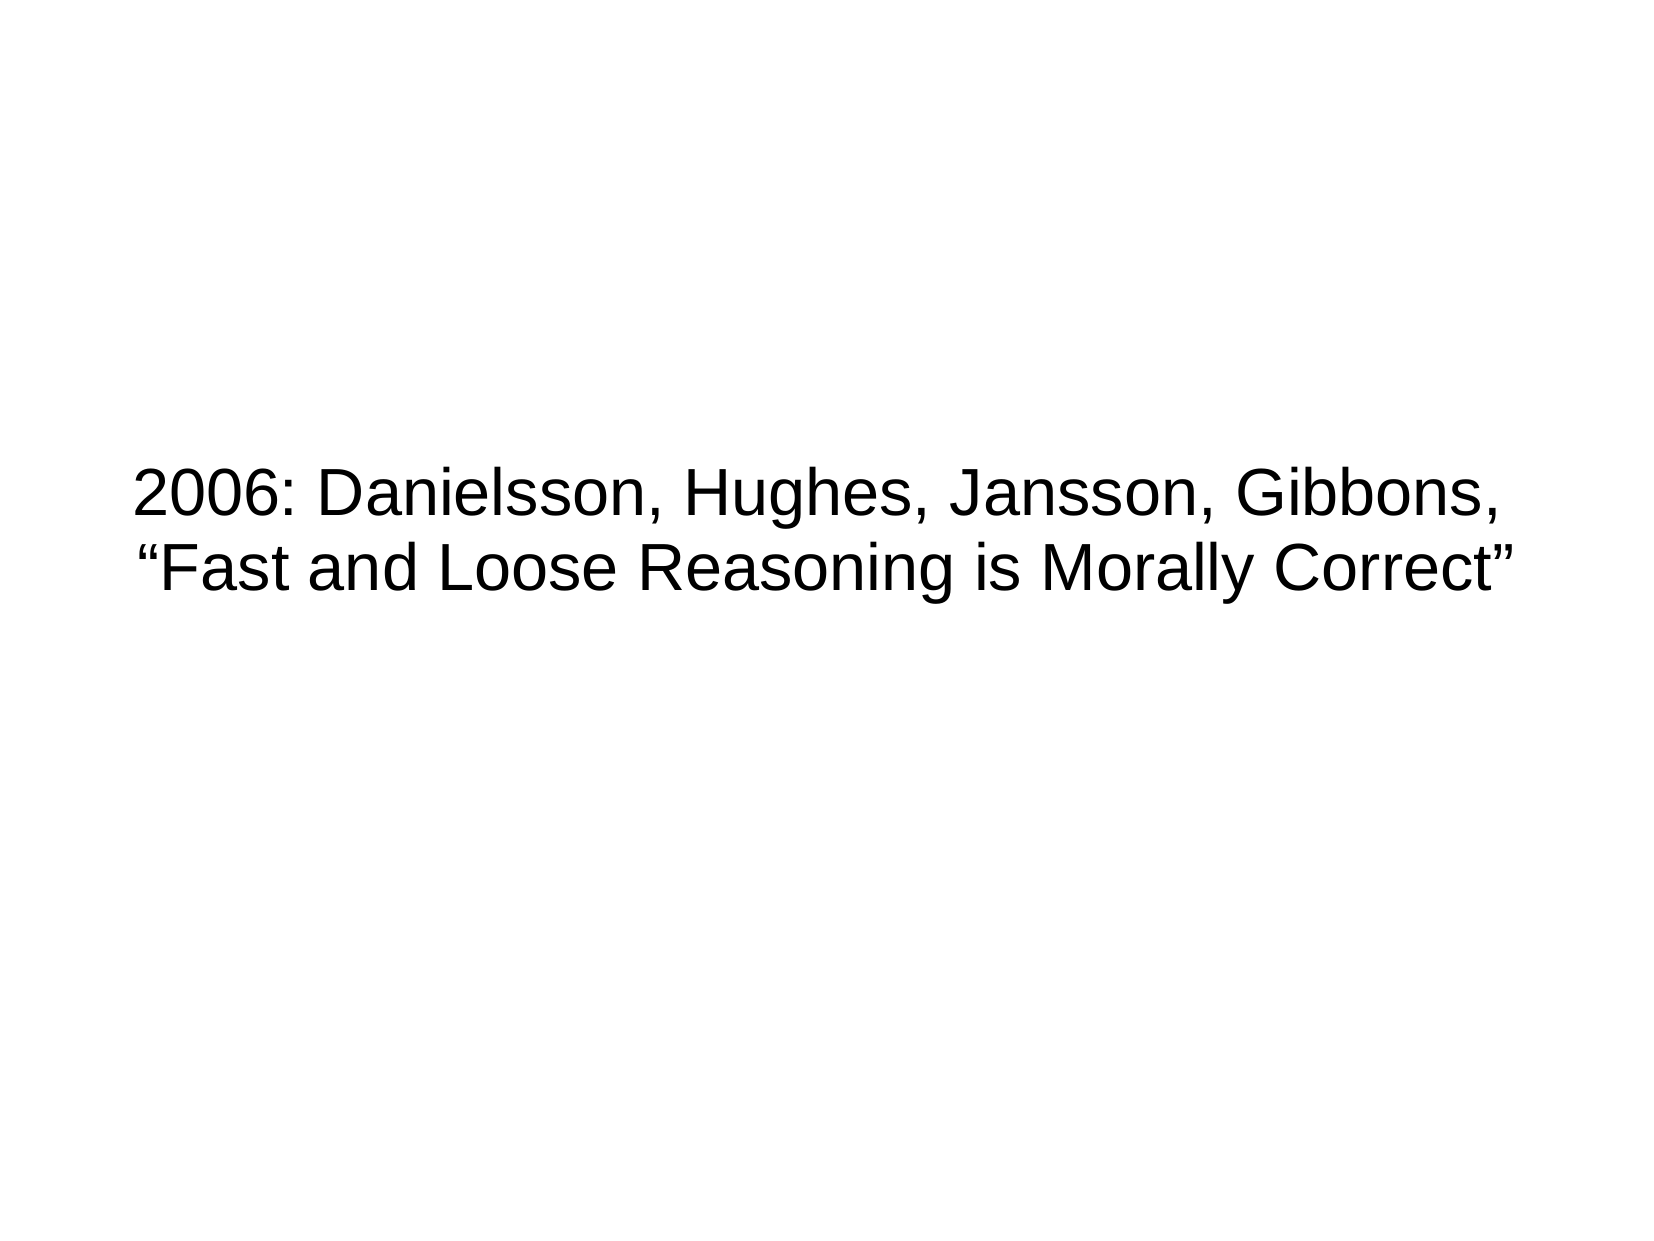

# 2006: Danielsson, Hughes, Jansson, Gibbons,
“Fast and Loose Reasoning is Morally Correct”